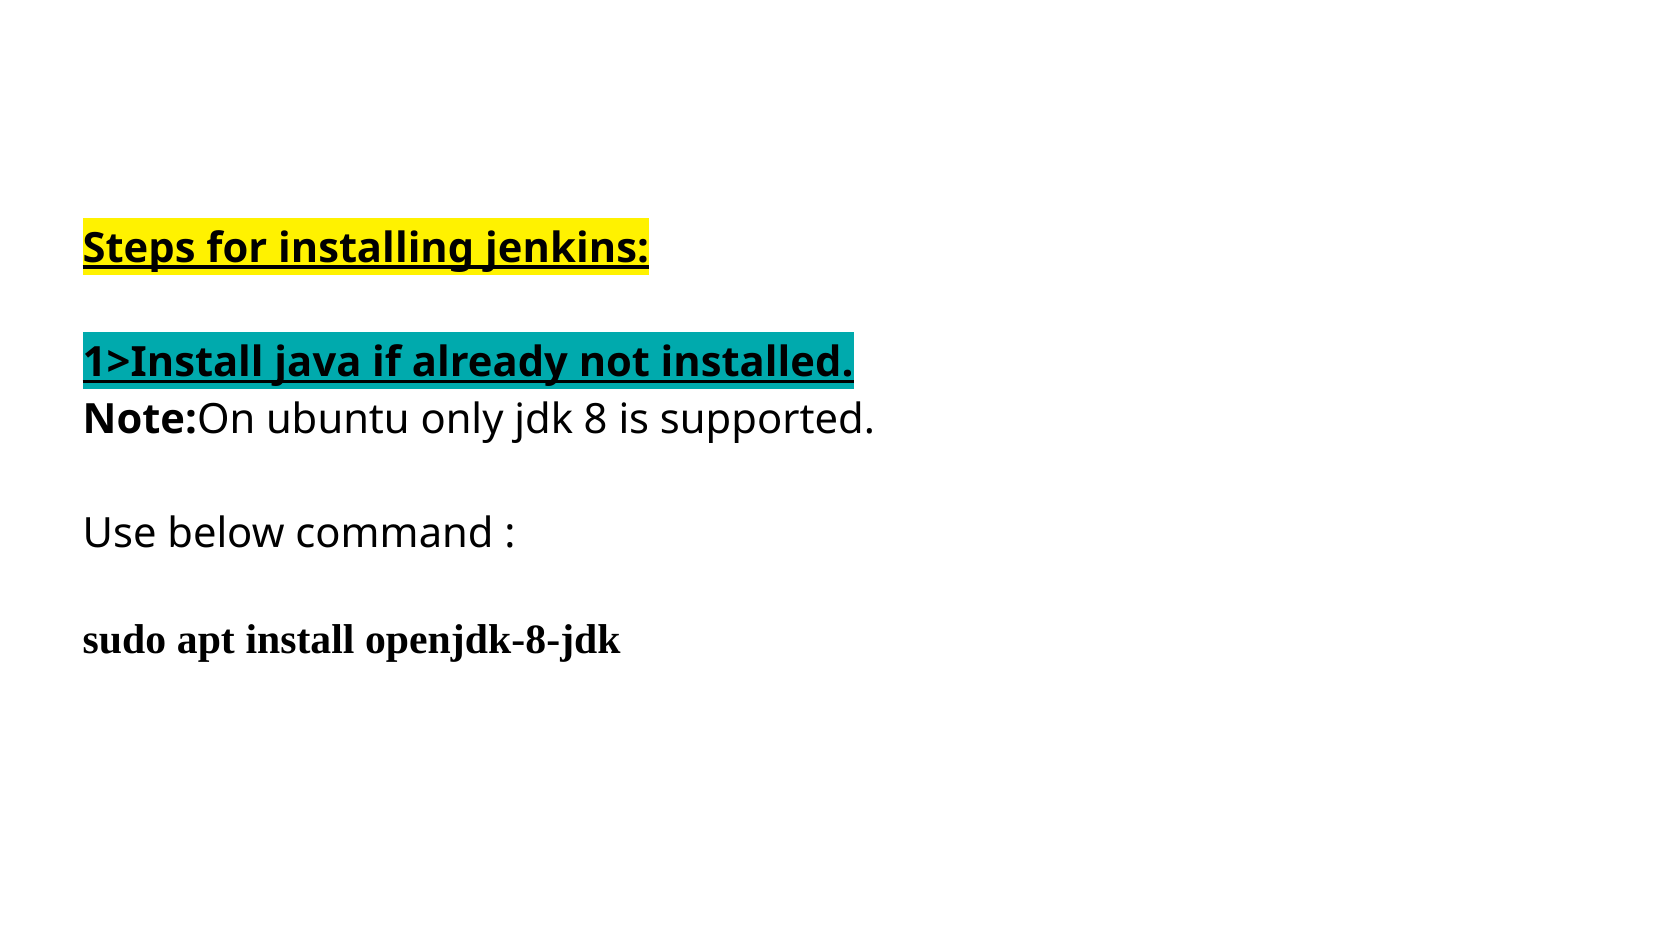

# Steps for installing jenkins:
1>Install java if already not installed.
Note:On ubuntu only jdk 8 is supported.
Use below command :
sudo apt install openjdk-8-jdk